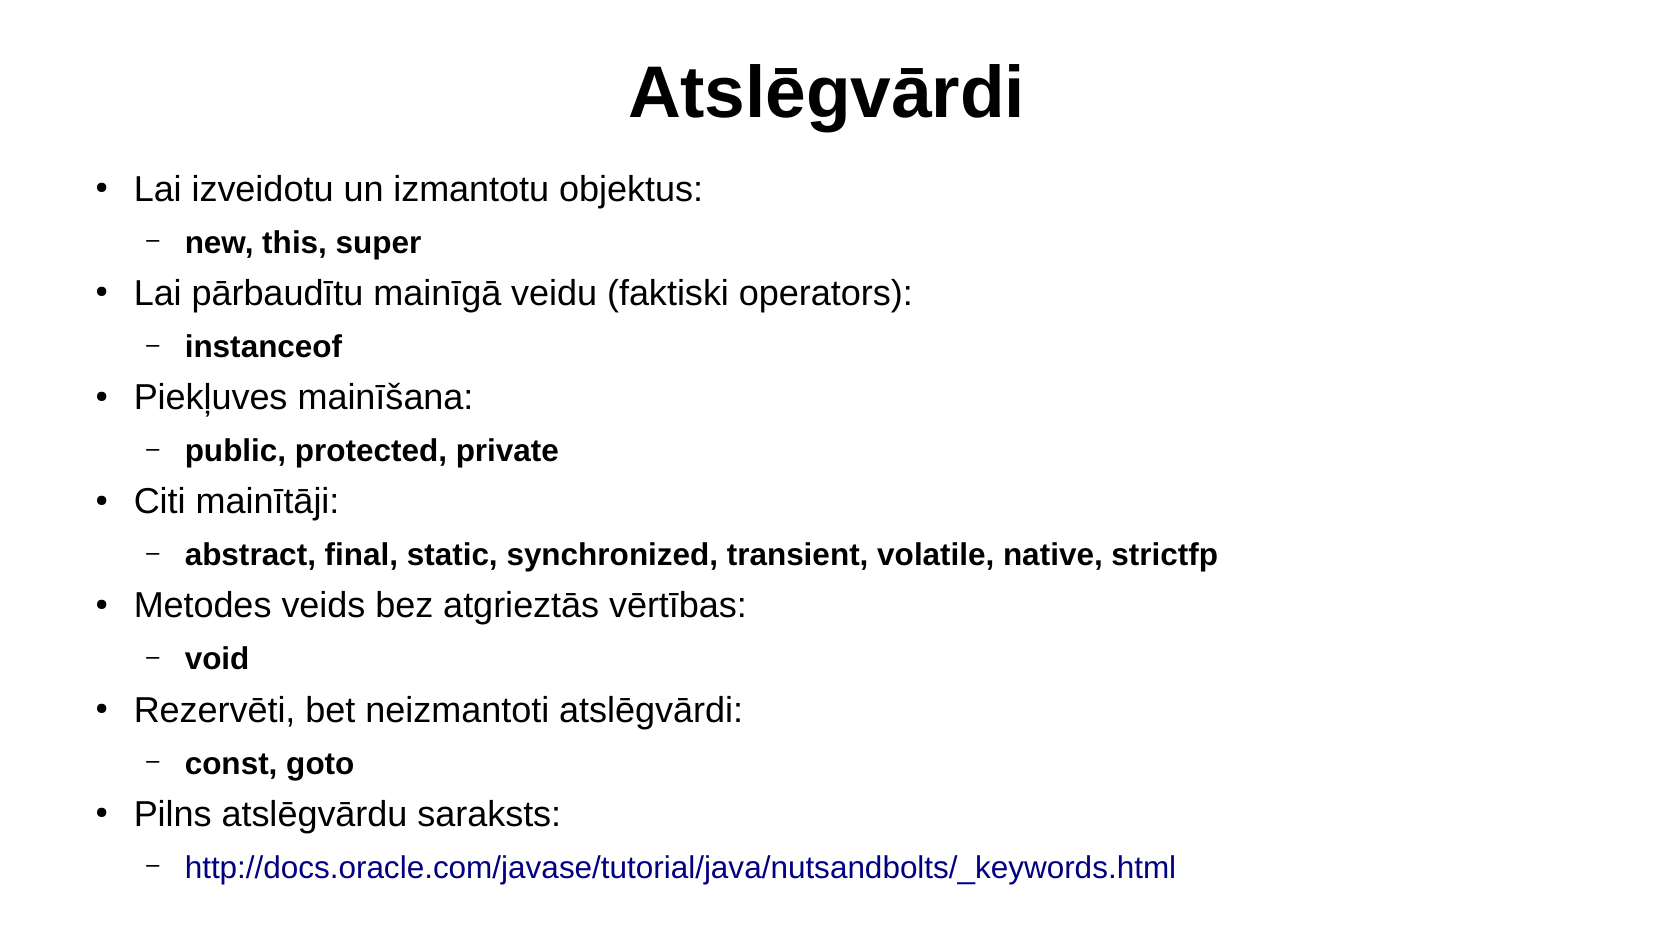

# Atslēgvārdi
Lai izveidotu un izmantotu objektus:
new, this, super
Lai pārbaudītu mainīgā veidu (faktiski operators):
instanceof
Piekļuves mainīšana:
public, protected, private
Citi mainītāji:
abstract, final, static, synchronized, transient, volatile, native, strictfp
Metodes veids bez atgrieztās vērtības:
void
Rezervēti, bet neizmantoti atslēgvārdi:
const, goto
Pilns atslēgvārdu saraksts:
http://docs.oracle.com/javase/tutorial/java/nutsandbolts/_keywords.html